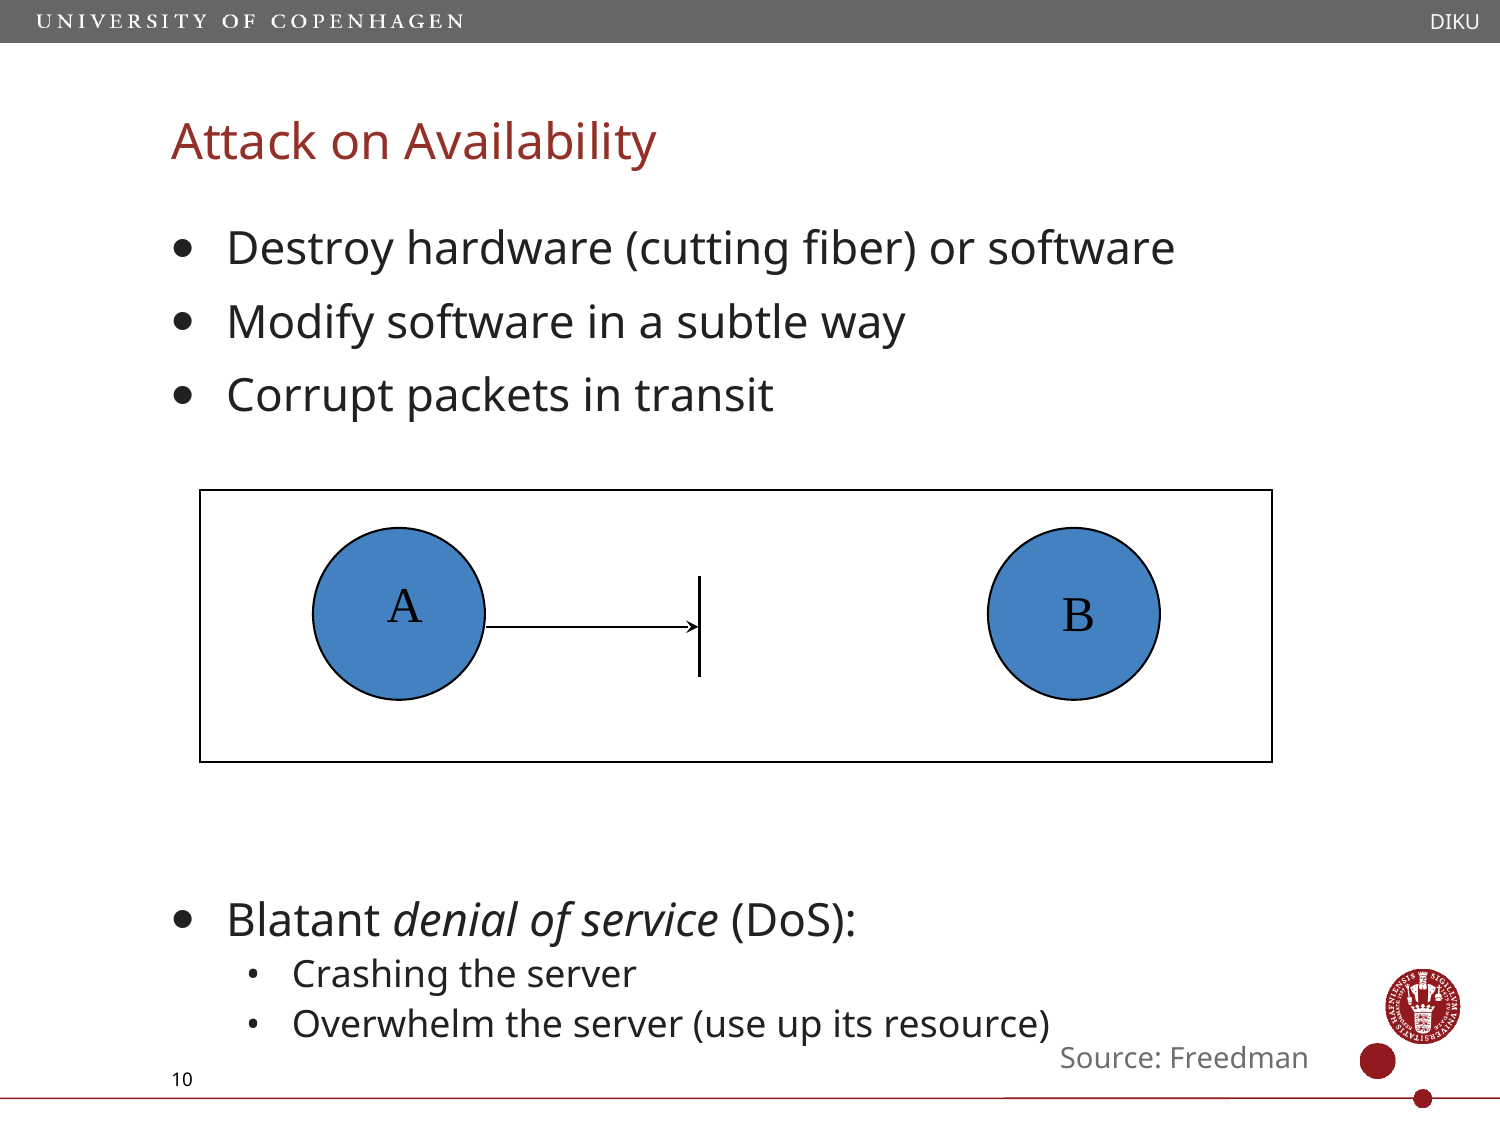

DIKU
Attack on Availability
Destroy hardware (cutting fiber) or software
Modify software in a subtle way
Corrupt packets in transit
Blatant denial of service (DoS):
Crashing the server
Overwhelm the server (use up its resource)
A
B
Source: Freedman